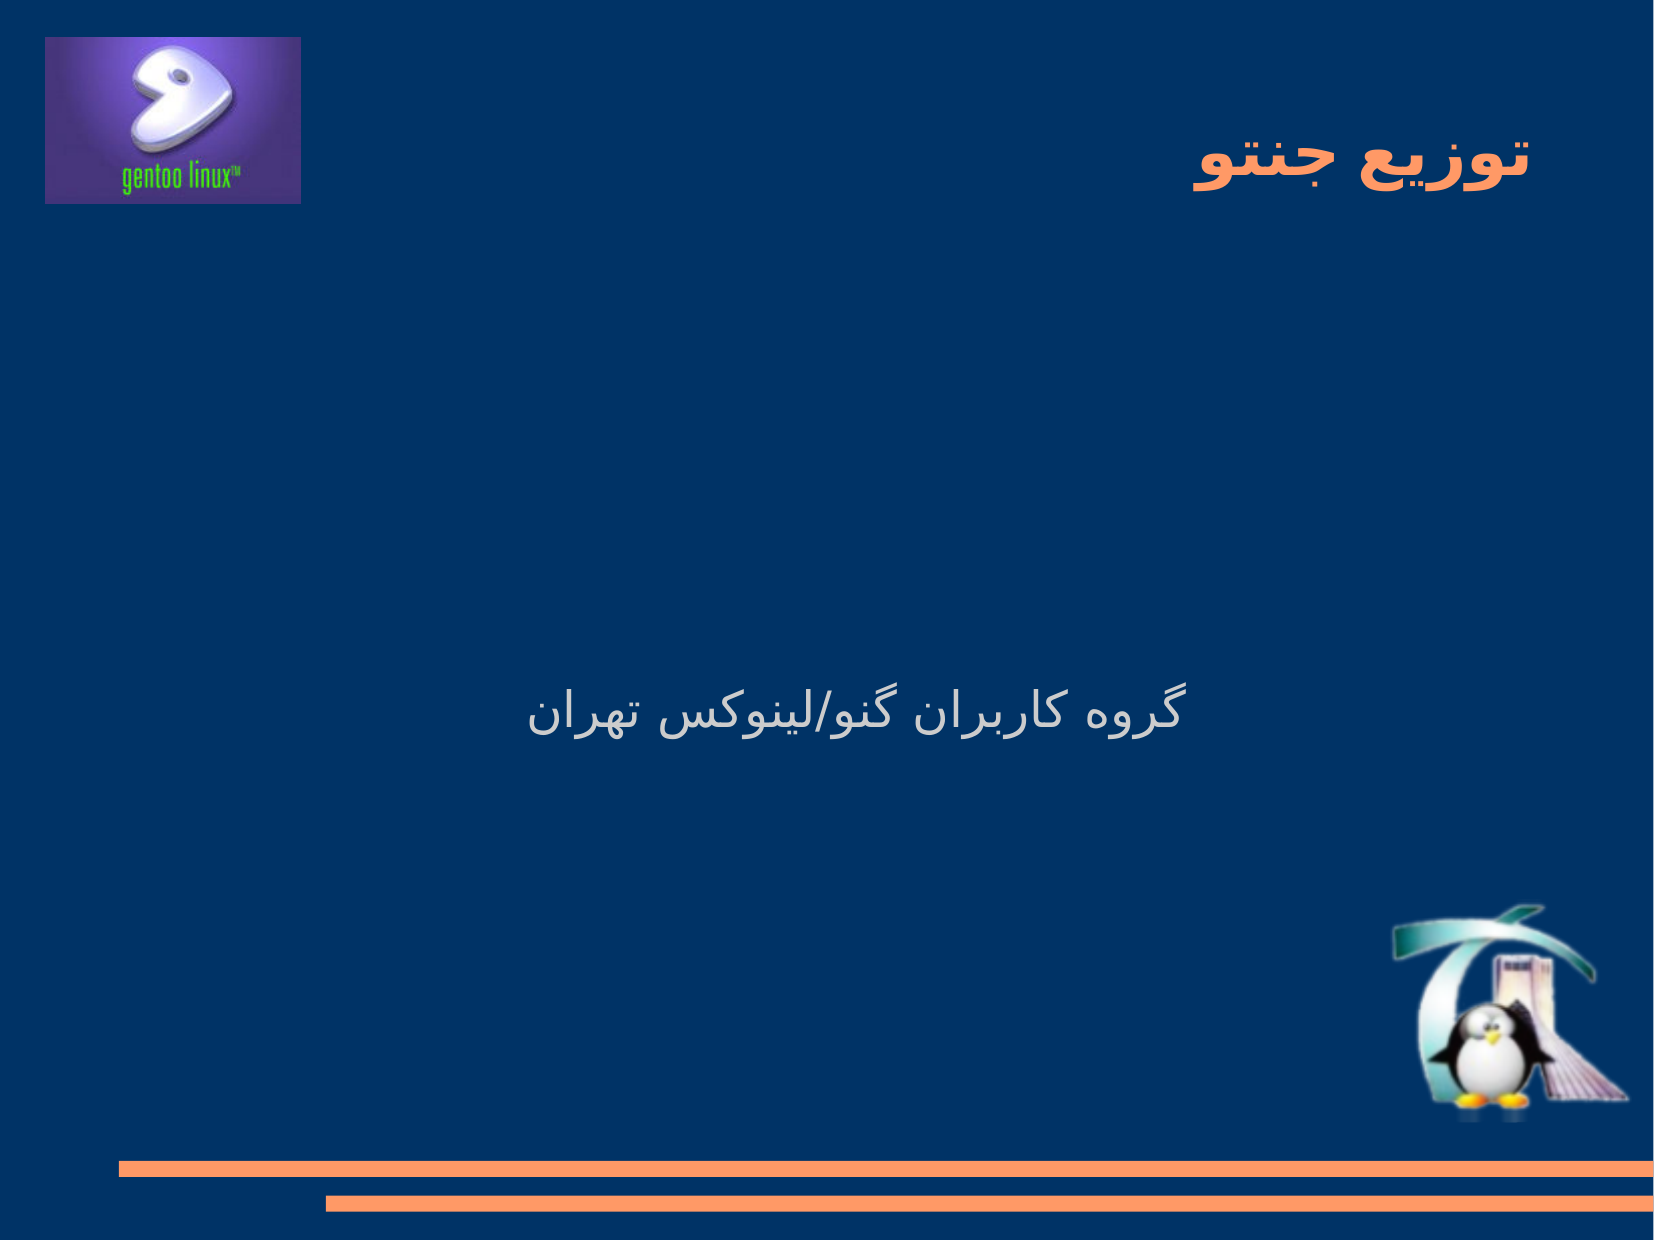

# توزیع جنتو
گروه کاربران گنو/لینوکس تهران